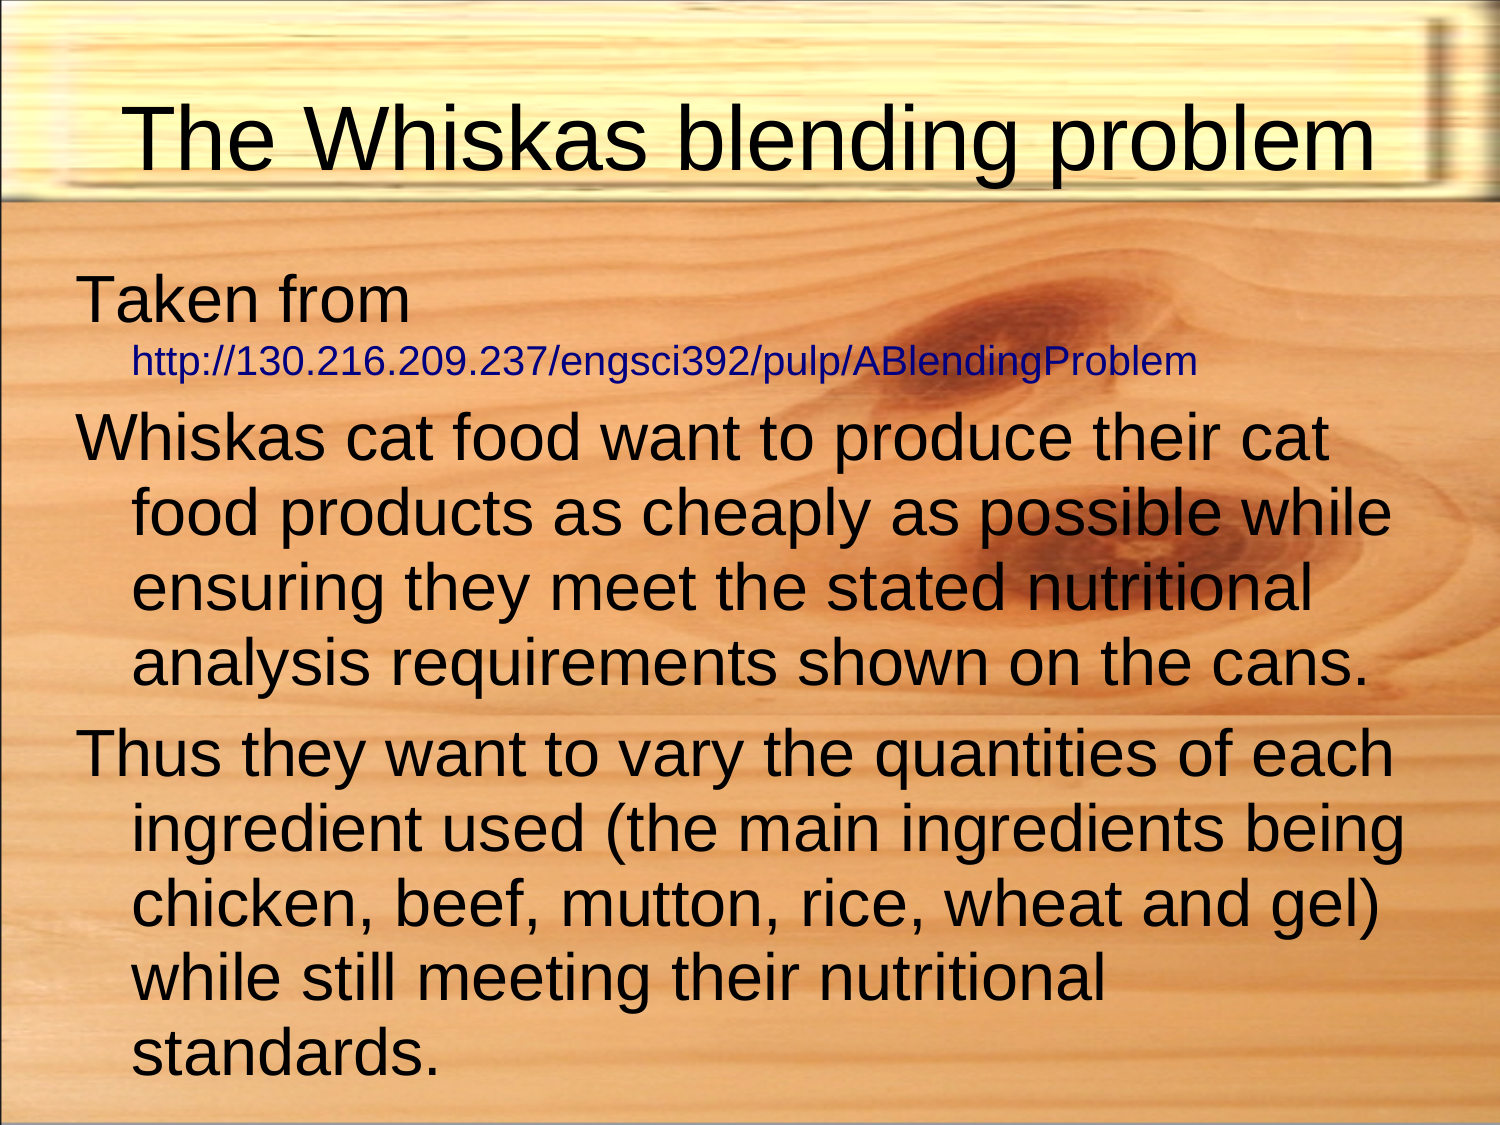

# The Whiskas blending problem
Taken from
http://130.216.209.237/engsci392/pulp/ABlendingProblem
Whiskas cat food want to produce their cat food products as cheaply as possible while ensuring they meet the stated nutritional analysis requirements shown on the cans.
Thus they want to vary the quantities of each ingredient used (the main ingredients being chicken, beef, mutton, rice, wheat and gel) while still meeting their nutritional standards.